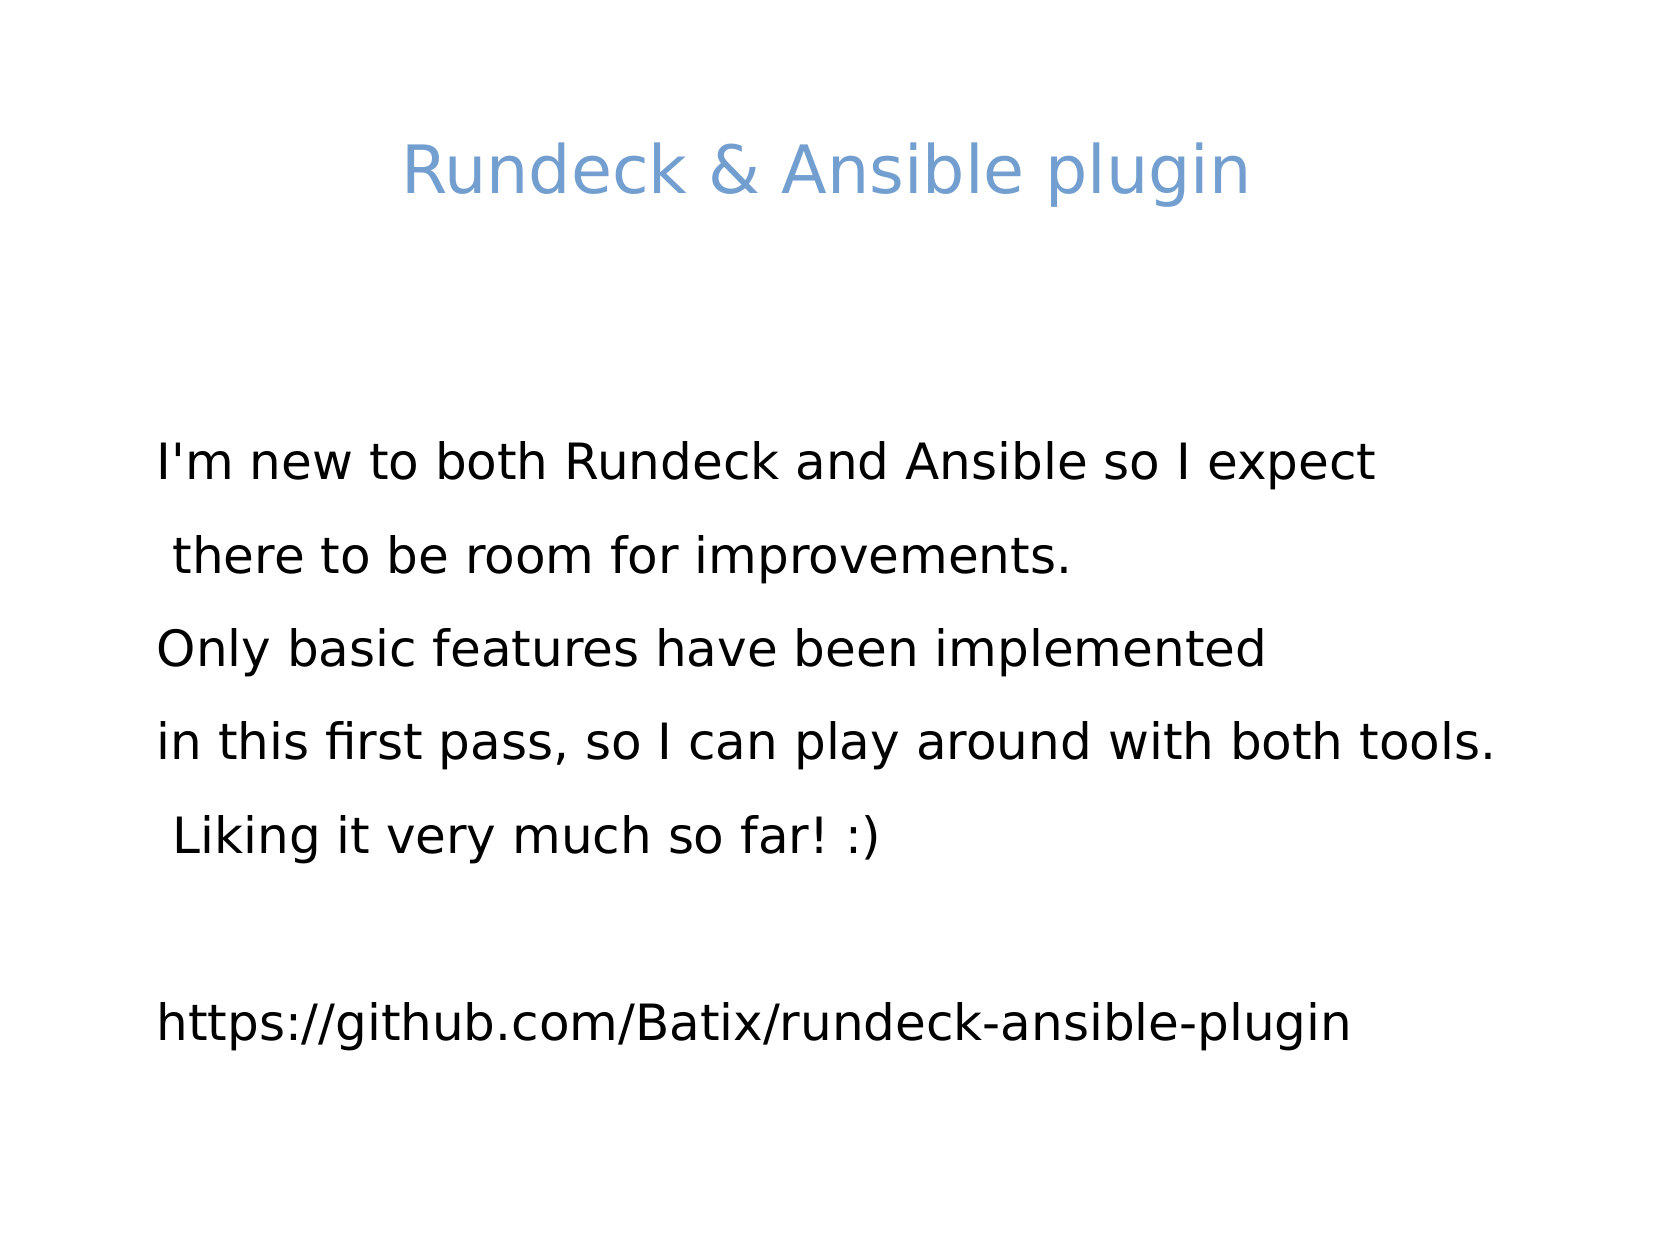

Rundeck & Ansible plugin
I'm new to both Rundeck and Ansible so I expect
 there to be room for improvements.
Only basic features have been implemented
in this first pass, so I can play around with both tools.
 Liking it very much so far! :)
https://github.com/Batix/rundeck-ansible-plugin